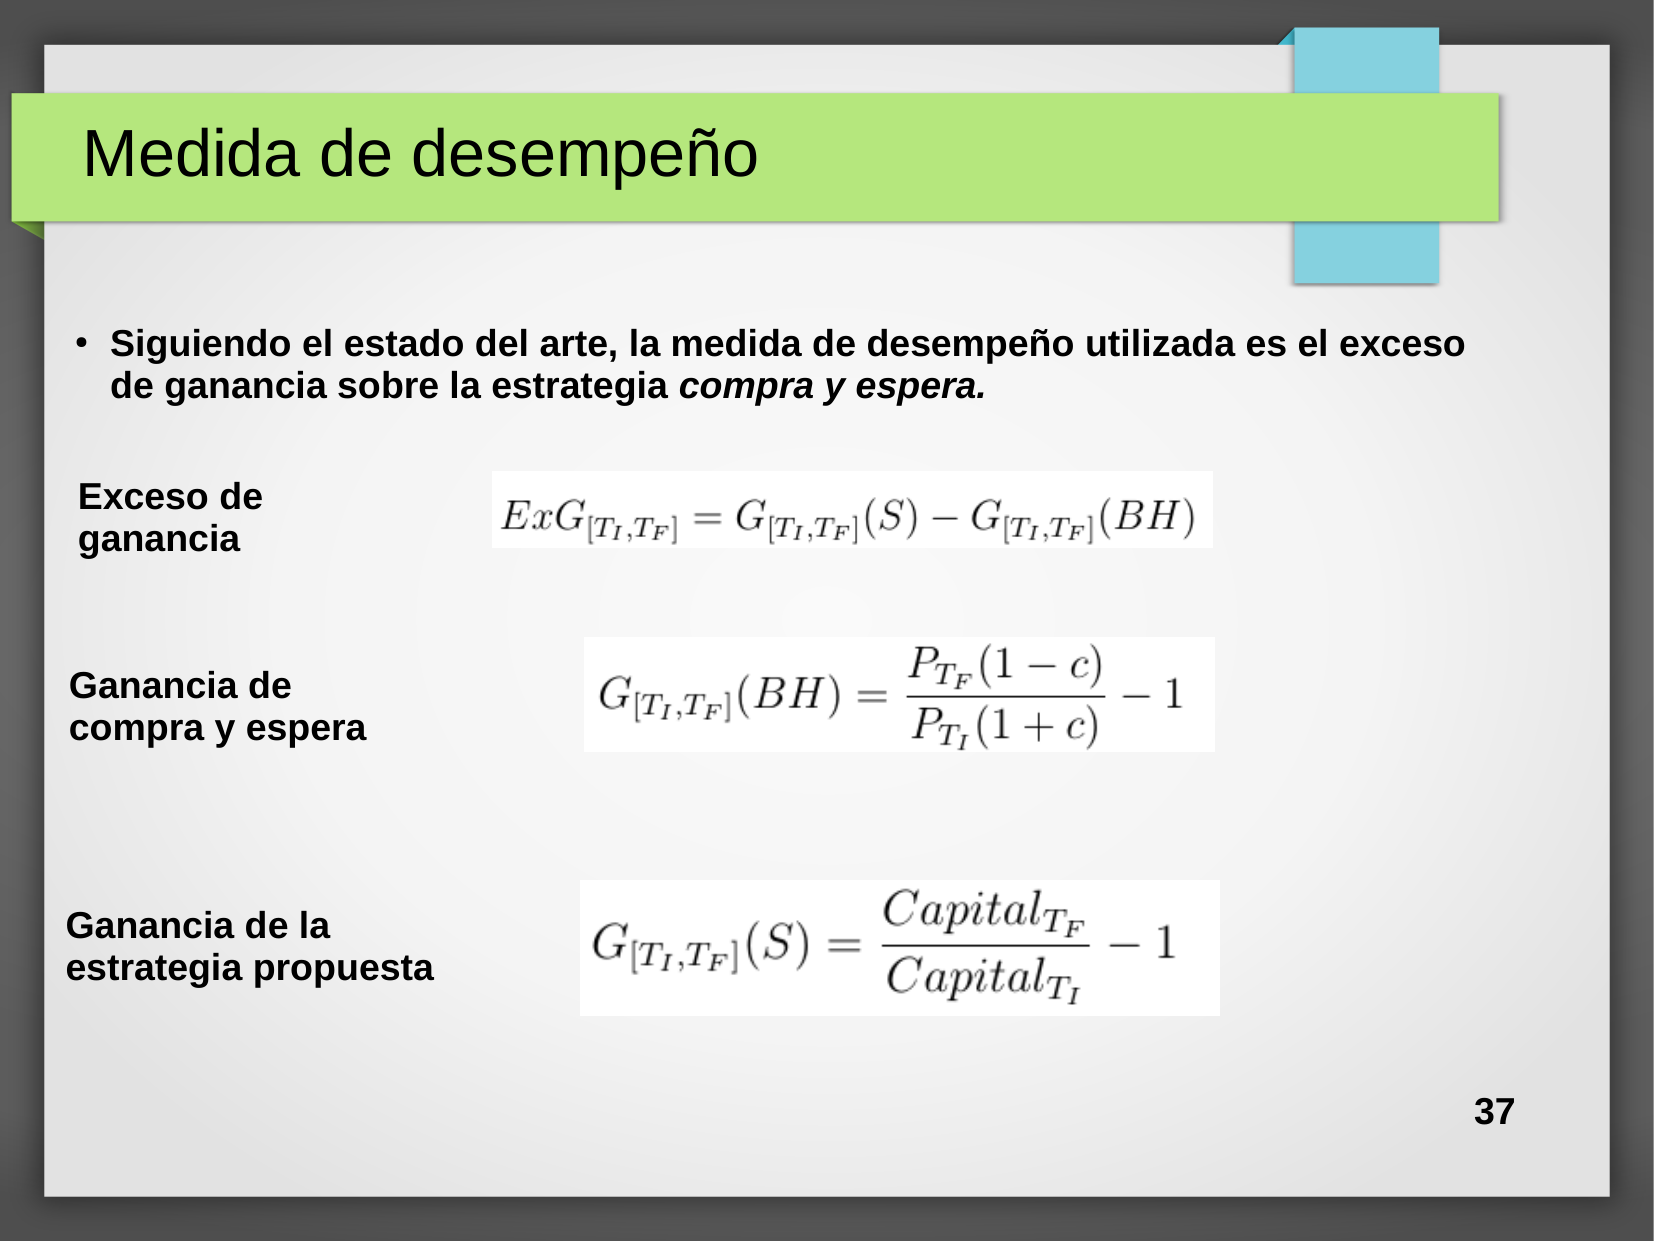

# Medida de desempeño
Siguiendo el estado del arte, la medida de desempeño utilizada es el exceso de ganancia sobre la estrategia compra y espera.
Exceso de ganancia
Ganancia de compra y espera
Ganancia de la estrategia propuesta